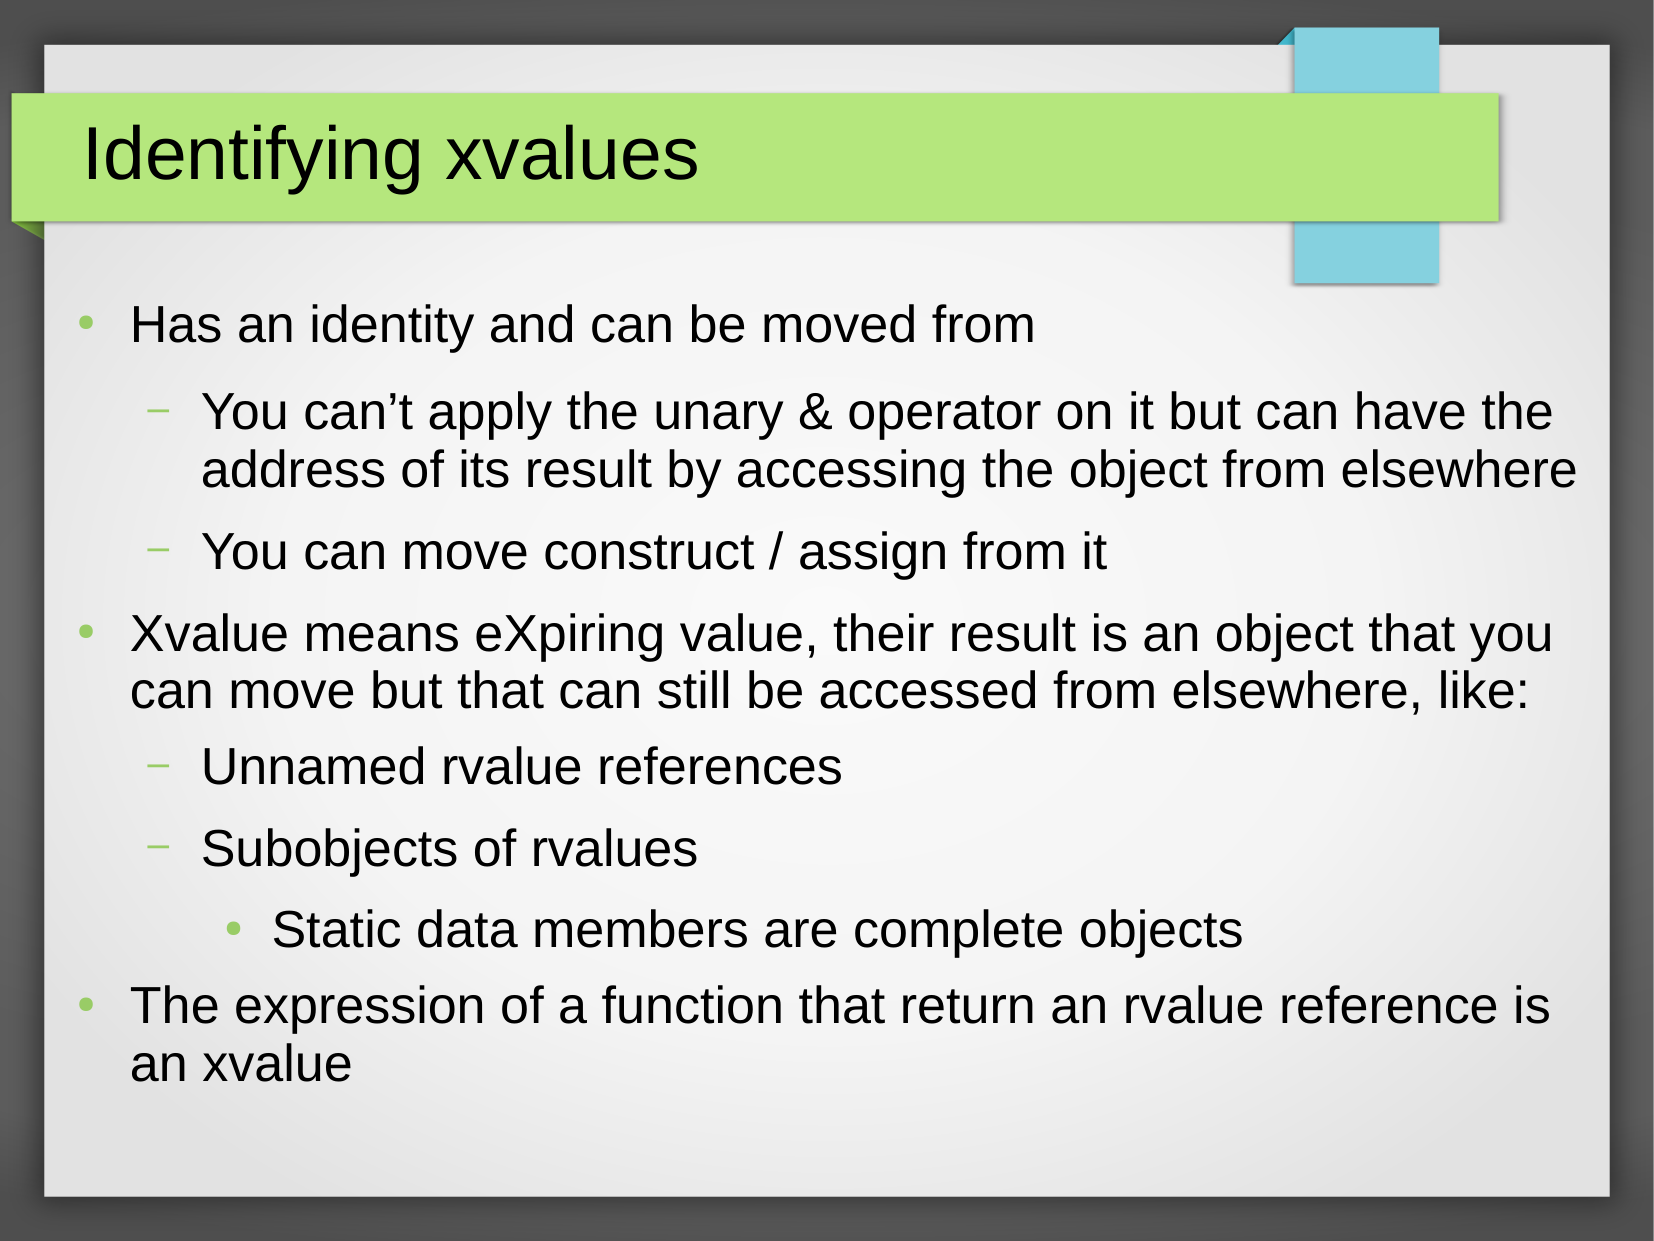

# Identifying xvalues
Has an identity and can be moved from
You can’t apply the unary & operator on it but can have the address of its result by accessing the object from elsewhere
You can move construct / assign from it
Xvalue means eXpiring value, their result is an object that you can move but that can still be accessed from elsewhere, like:
Unnamed rvalue references
Subobjects of rvalues
Static data members are complete objects
The expression of a function that return an rvalue reference is an xvalue